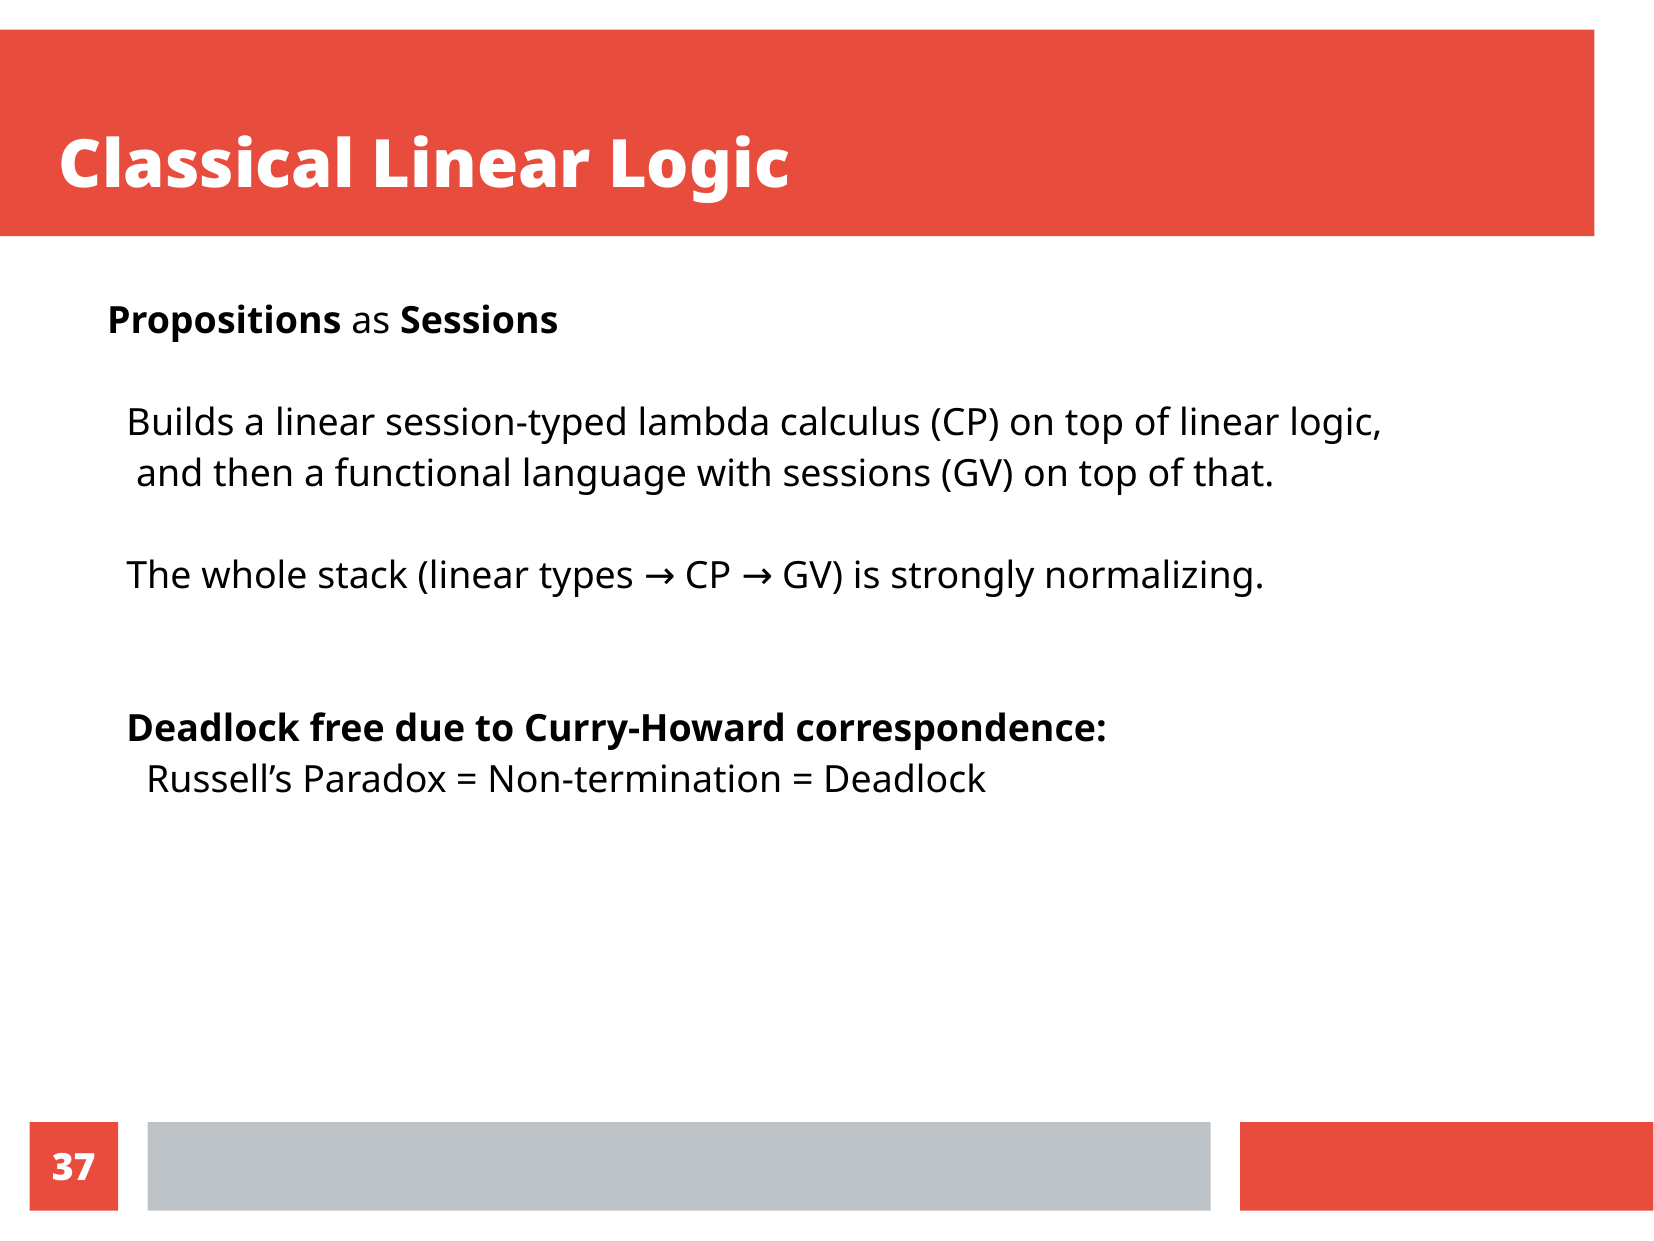

# Classical Linear Logic
Propositions as Sessions
 Builds a linear session-typed lambda calculus (CP) on top of linear logic,
 and then a functional language with sessions (GV) on top of that.
 The whole stack (linear types → CP → GV) is strongly normalizing.
 Deadlock free due to Curry-Howard correspondence:
 Russell’s Paradox = Non-termination = Deadlock
37